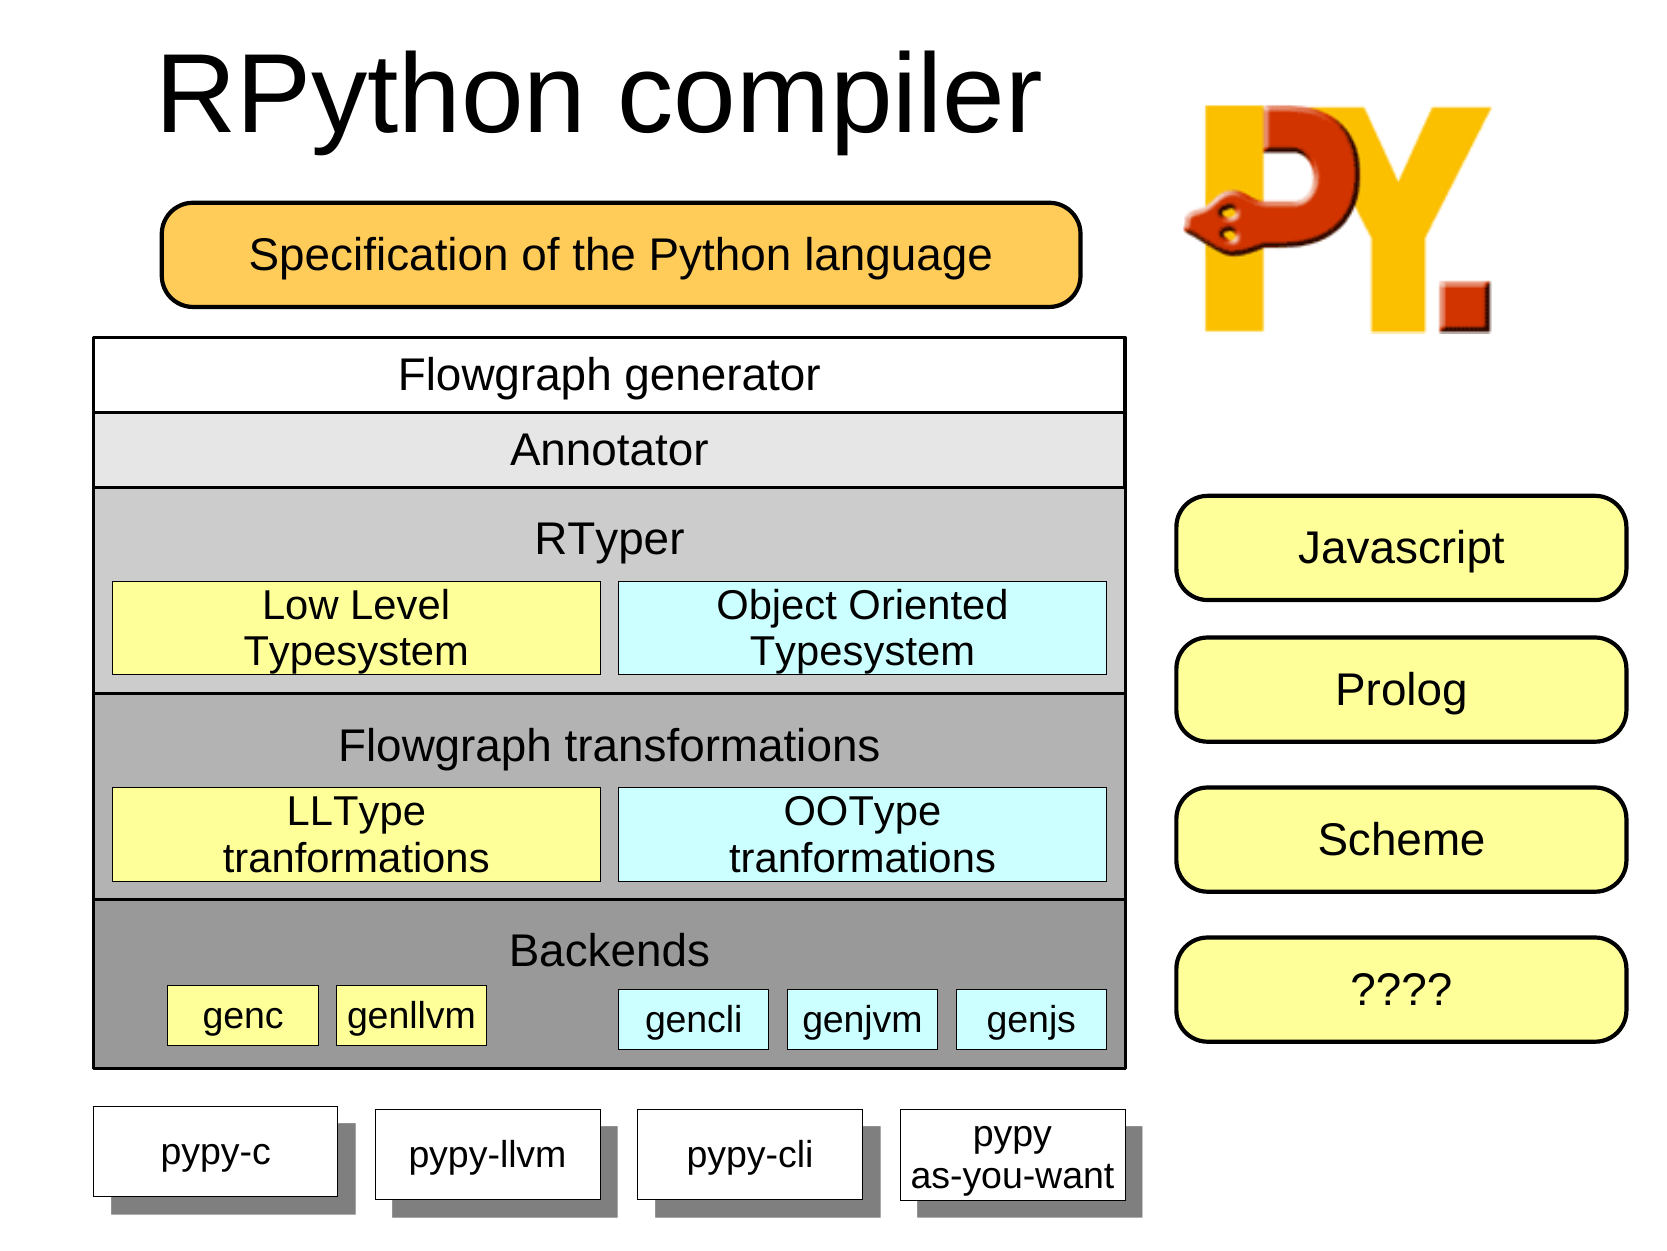

# RPython compiler
Specification of the Python language
Flowgraph generator
Annotator
Javascript
Prolog
Scheme
????
RTyper
Low Level
Typesystem
Object Oriented
Typesystem
Flowgraph transformations
LLType
tranformations
OOType
tranformations
Backends
genc
genllvm
gencli
genjvm
genjs
pypy-c
pypy-llvm
pypy-cli
pypy
as-you-want